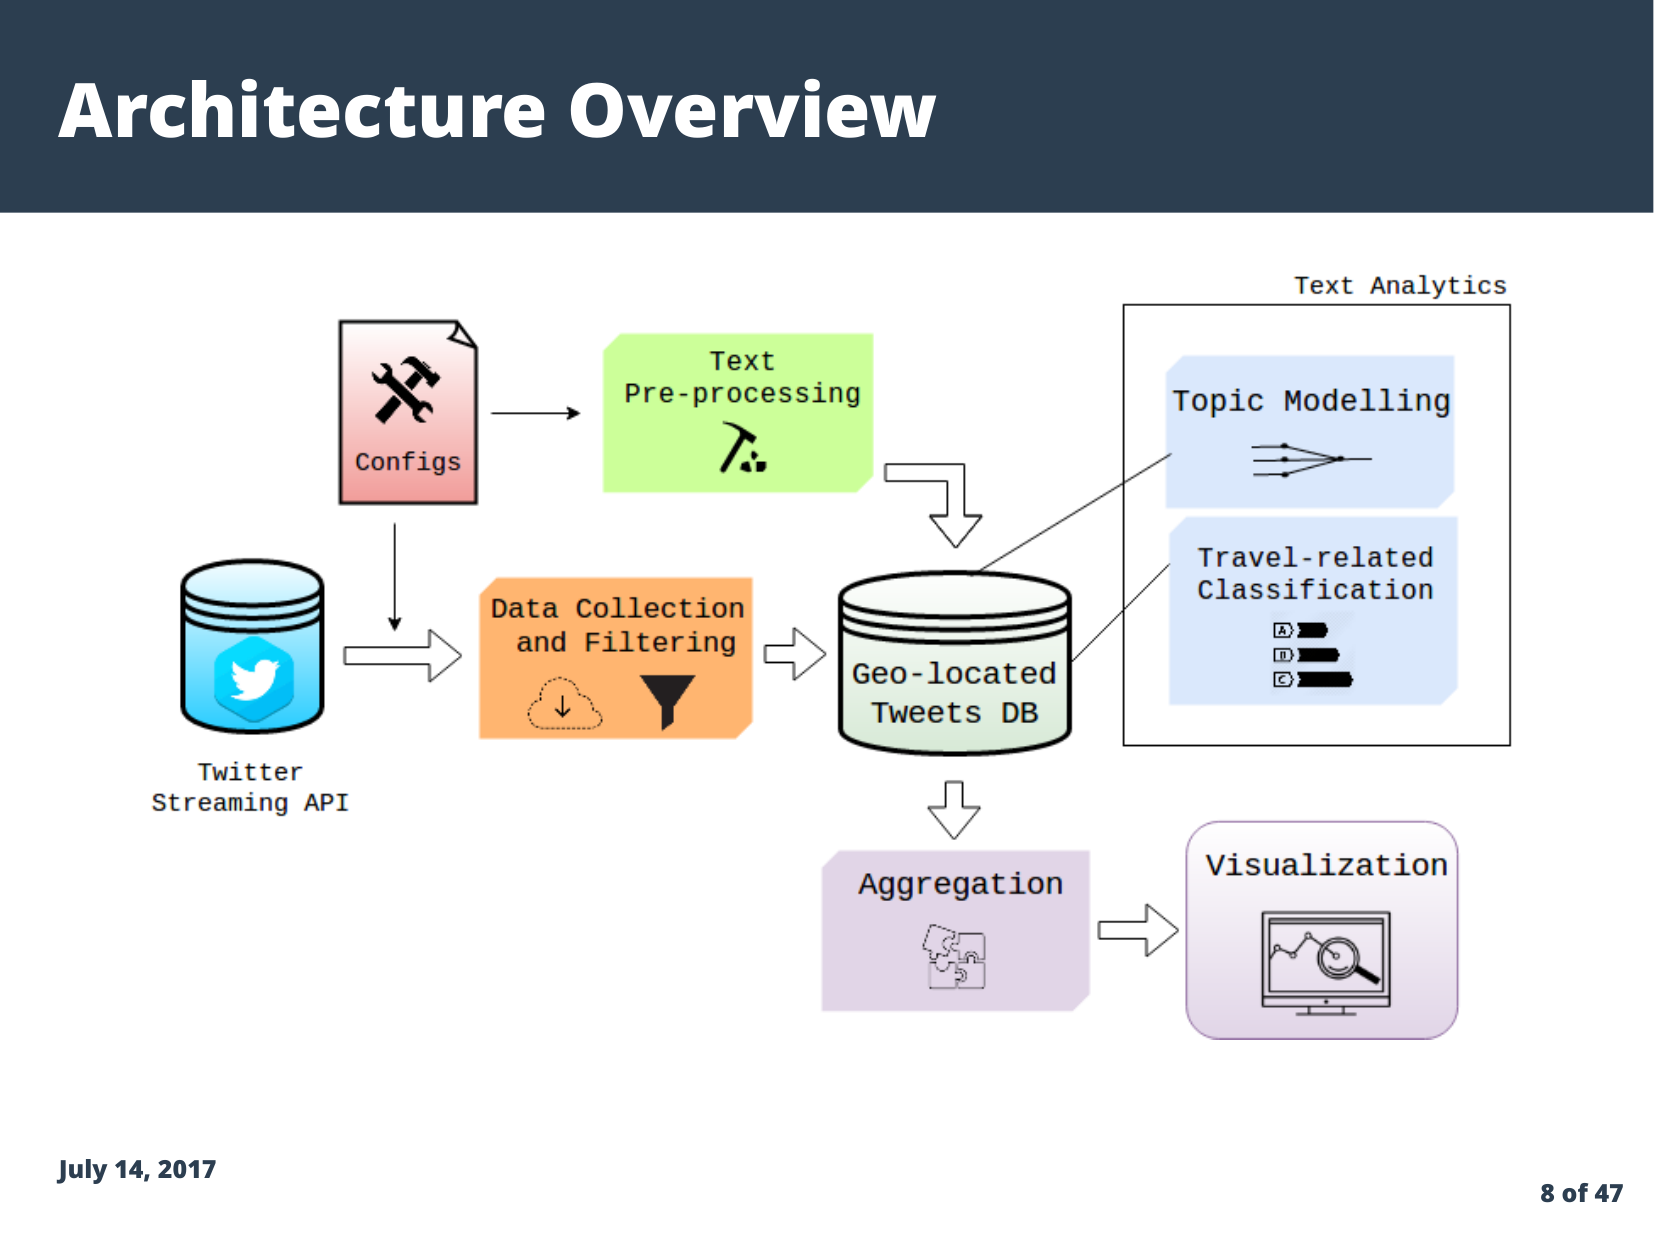

# Architecture Overview
July 14, 2017
8